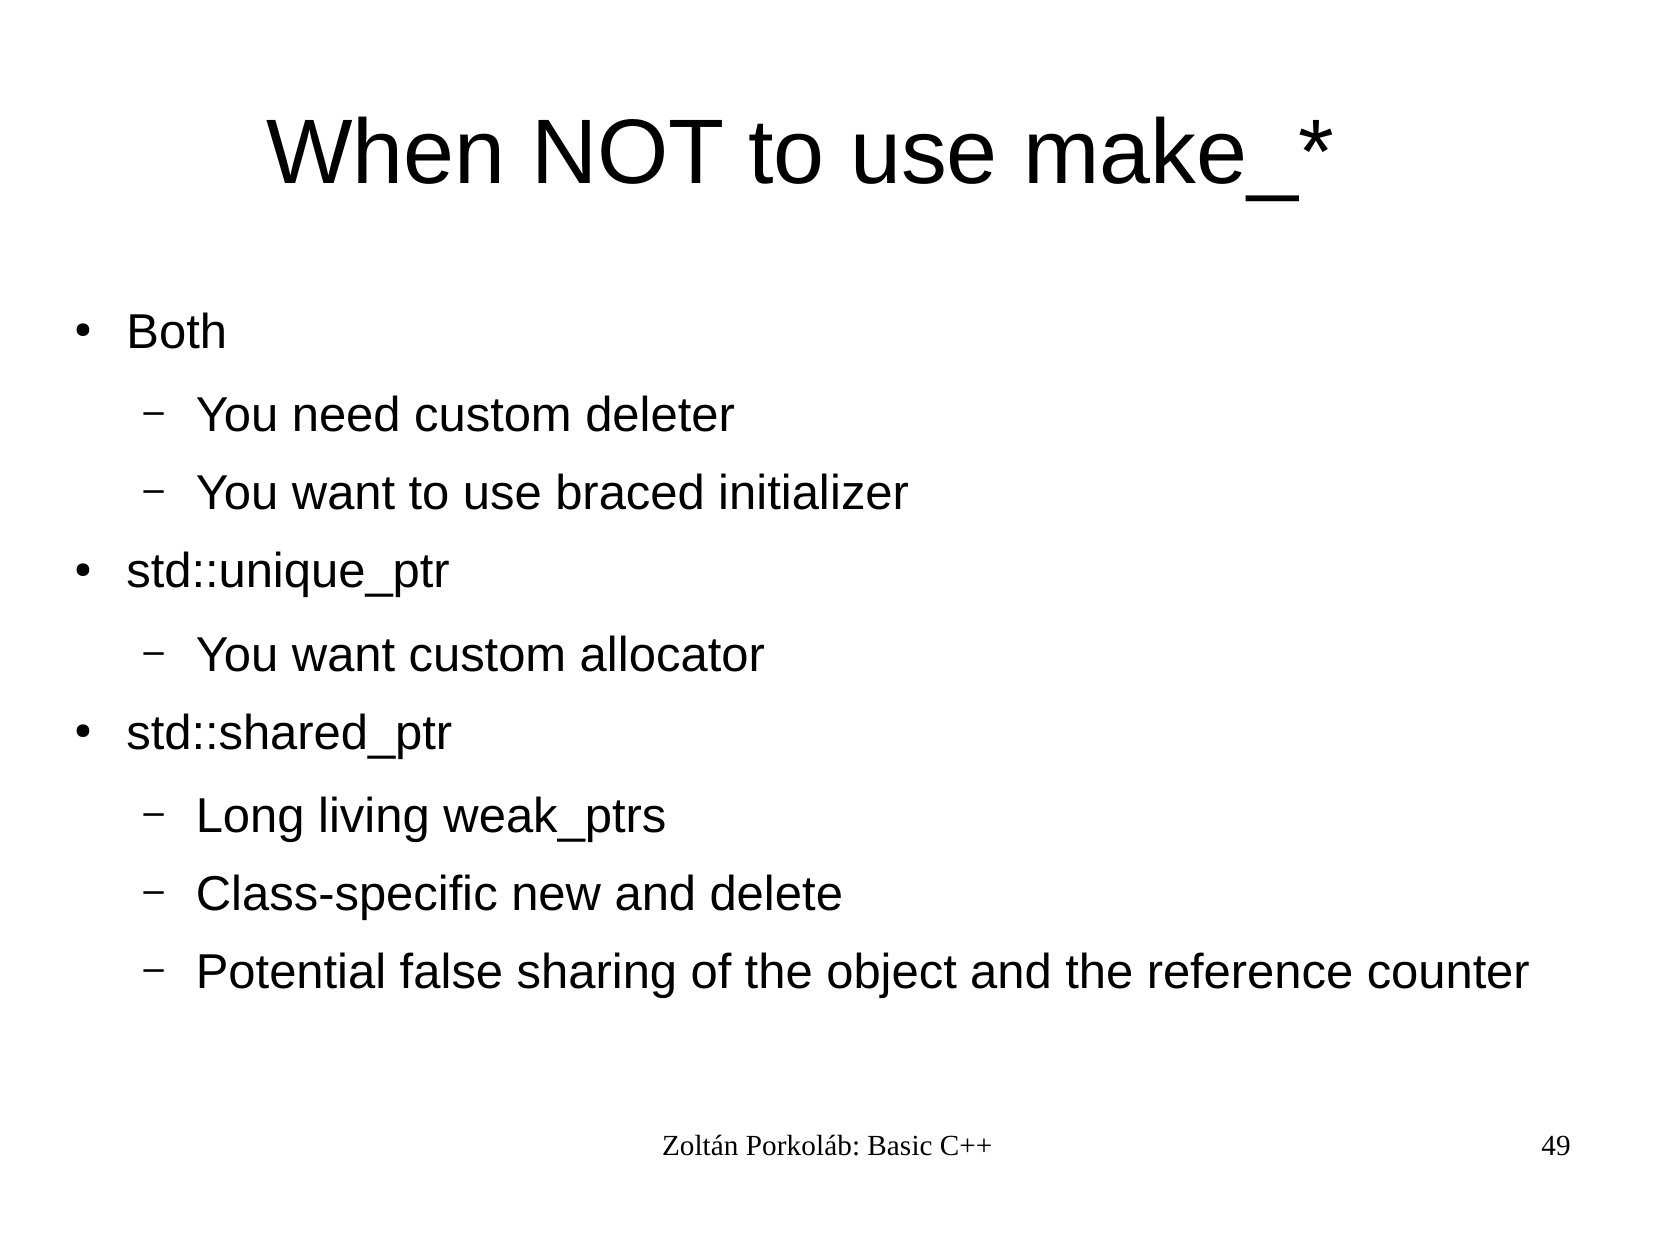

# When NOT to use make_*
Both
You need custom deleter
You want to use braced initializer
std::unique_ptr
You want custom allocator
std::shared_ptr
Long living weak_ptrs
Class-specific new and delete
Potential false sharing of the object and the reference counter
Zoltán Porkoláb: Basic C++
49